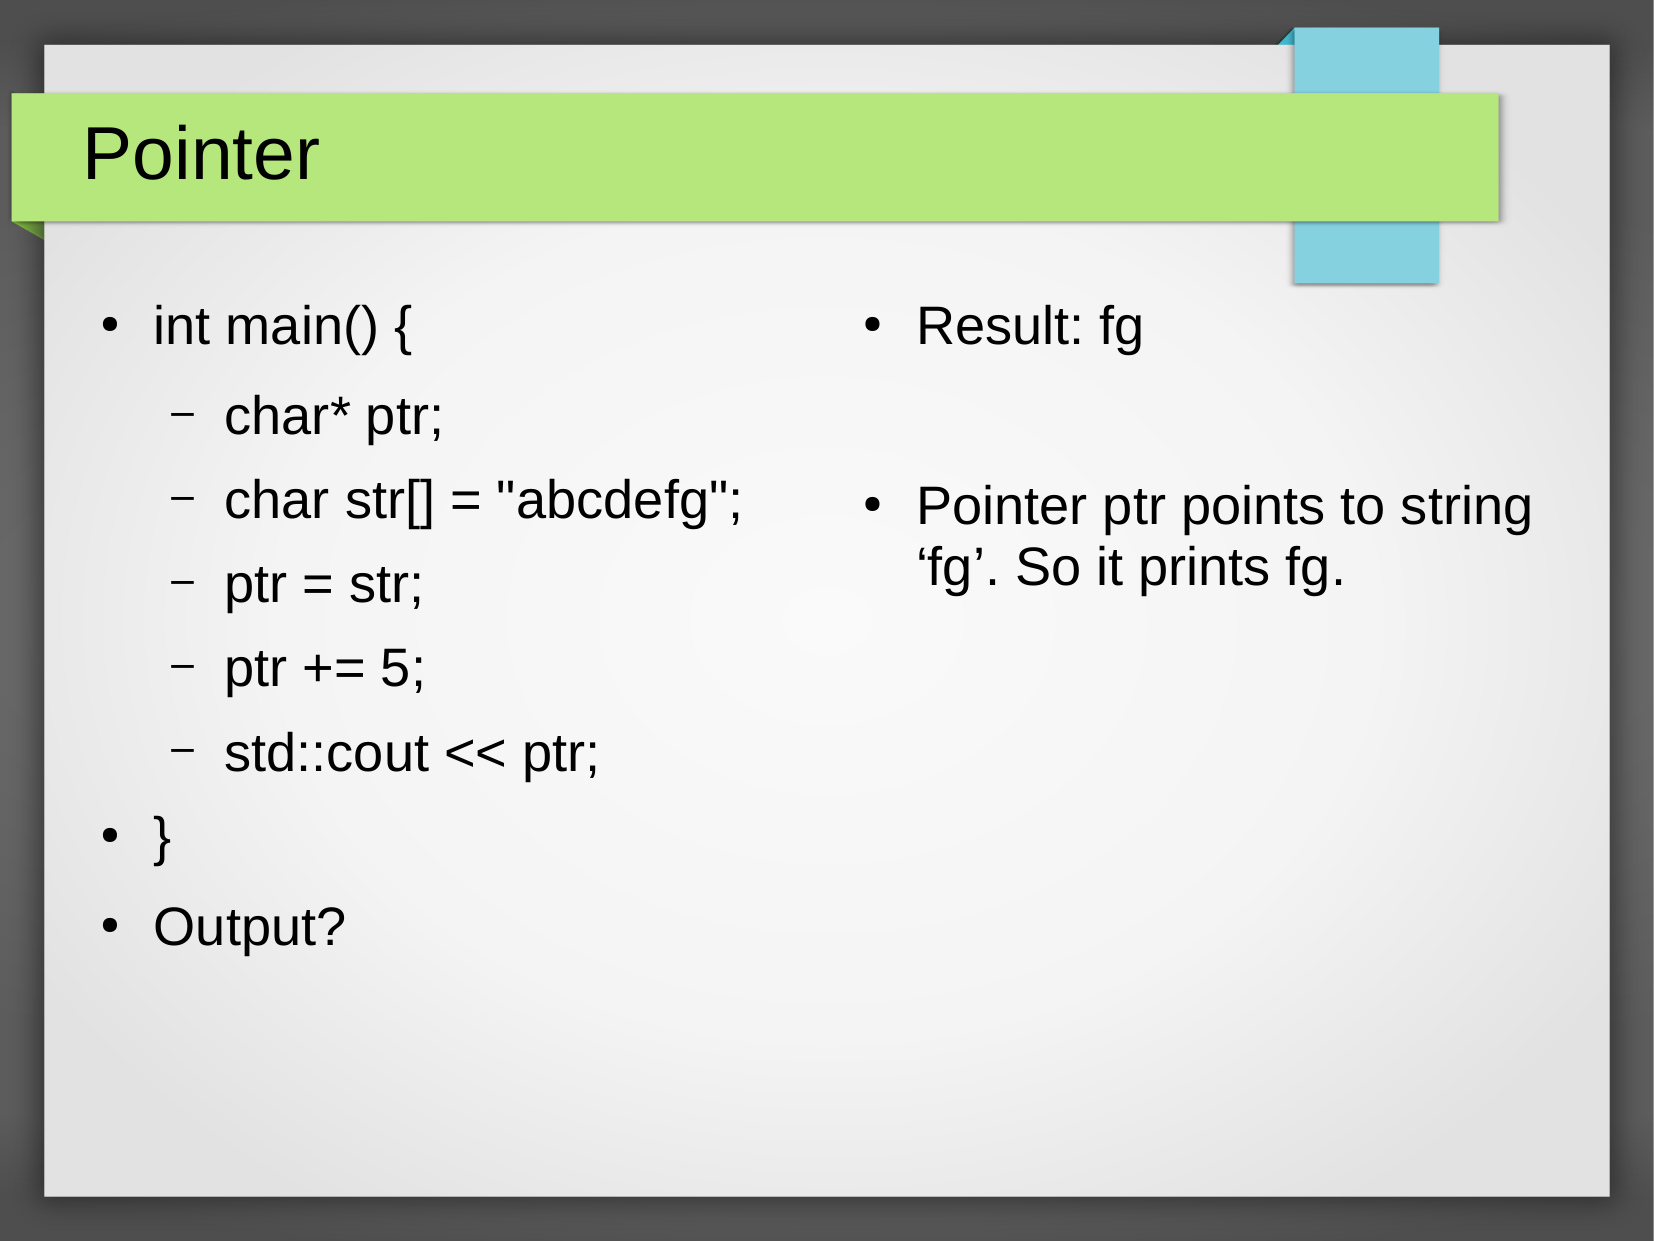

# Pointer
int main() {
char* ptr;
char str[] = "abcdefg";
ptr = str;
ptr += 5;
std::cout << ptr;
}
Output?
Result: fg
Pointer ptr points to string ‘fg’. So it prints fg.